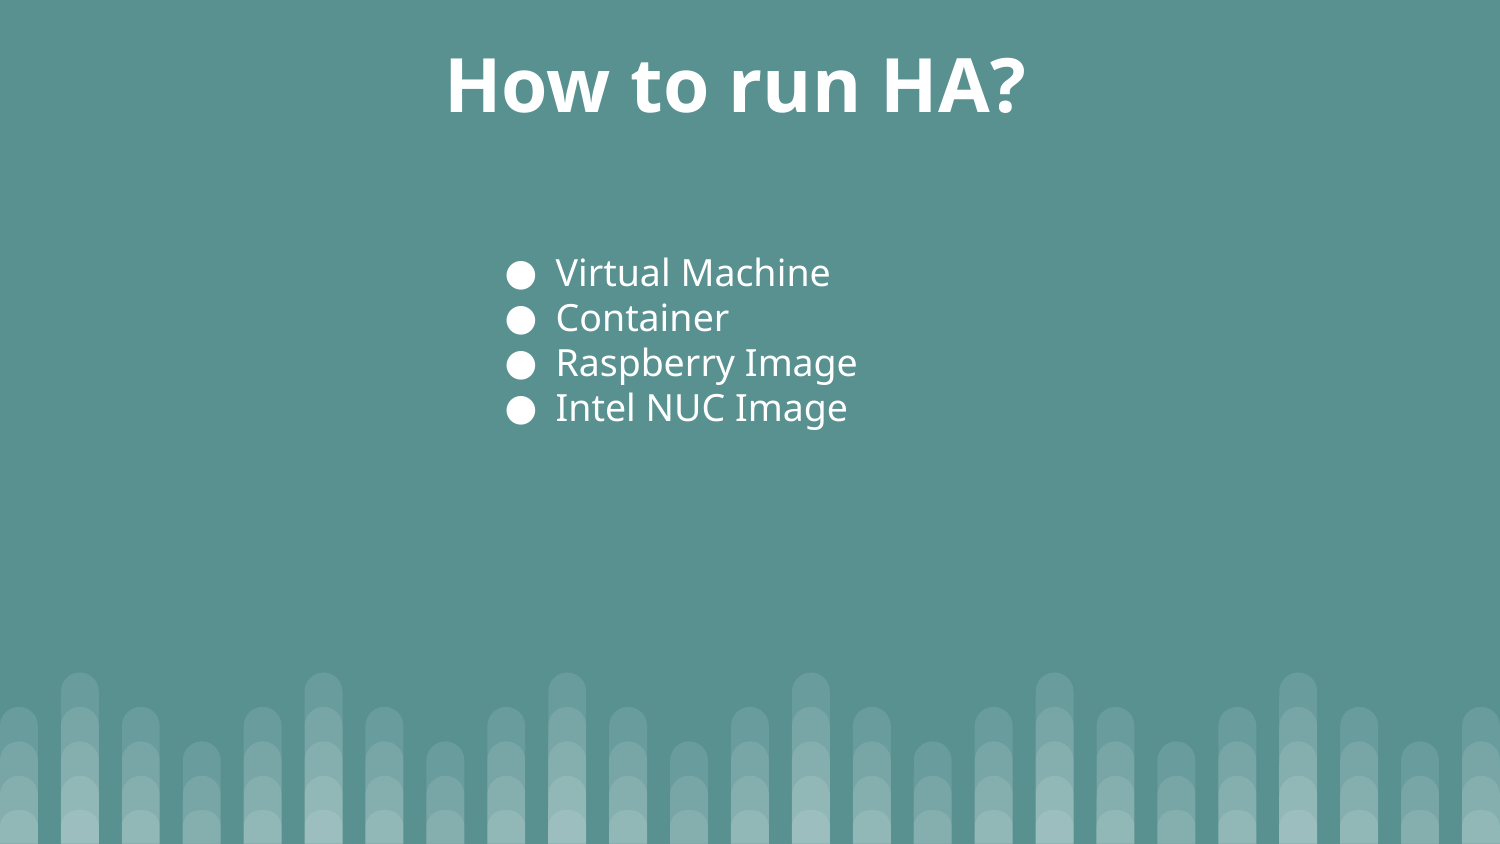

# How to run HA?
Virtual Machine
Container
Raspberry Image
Intel NUC Image